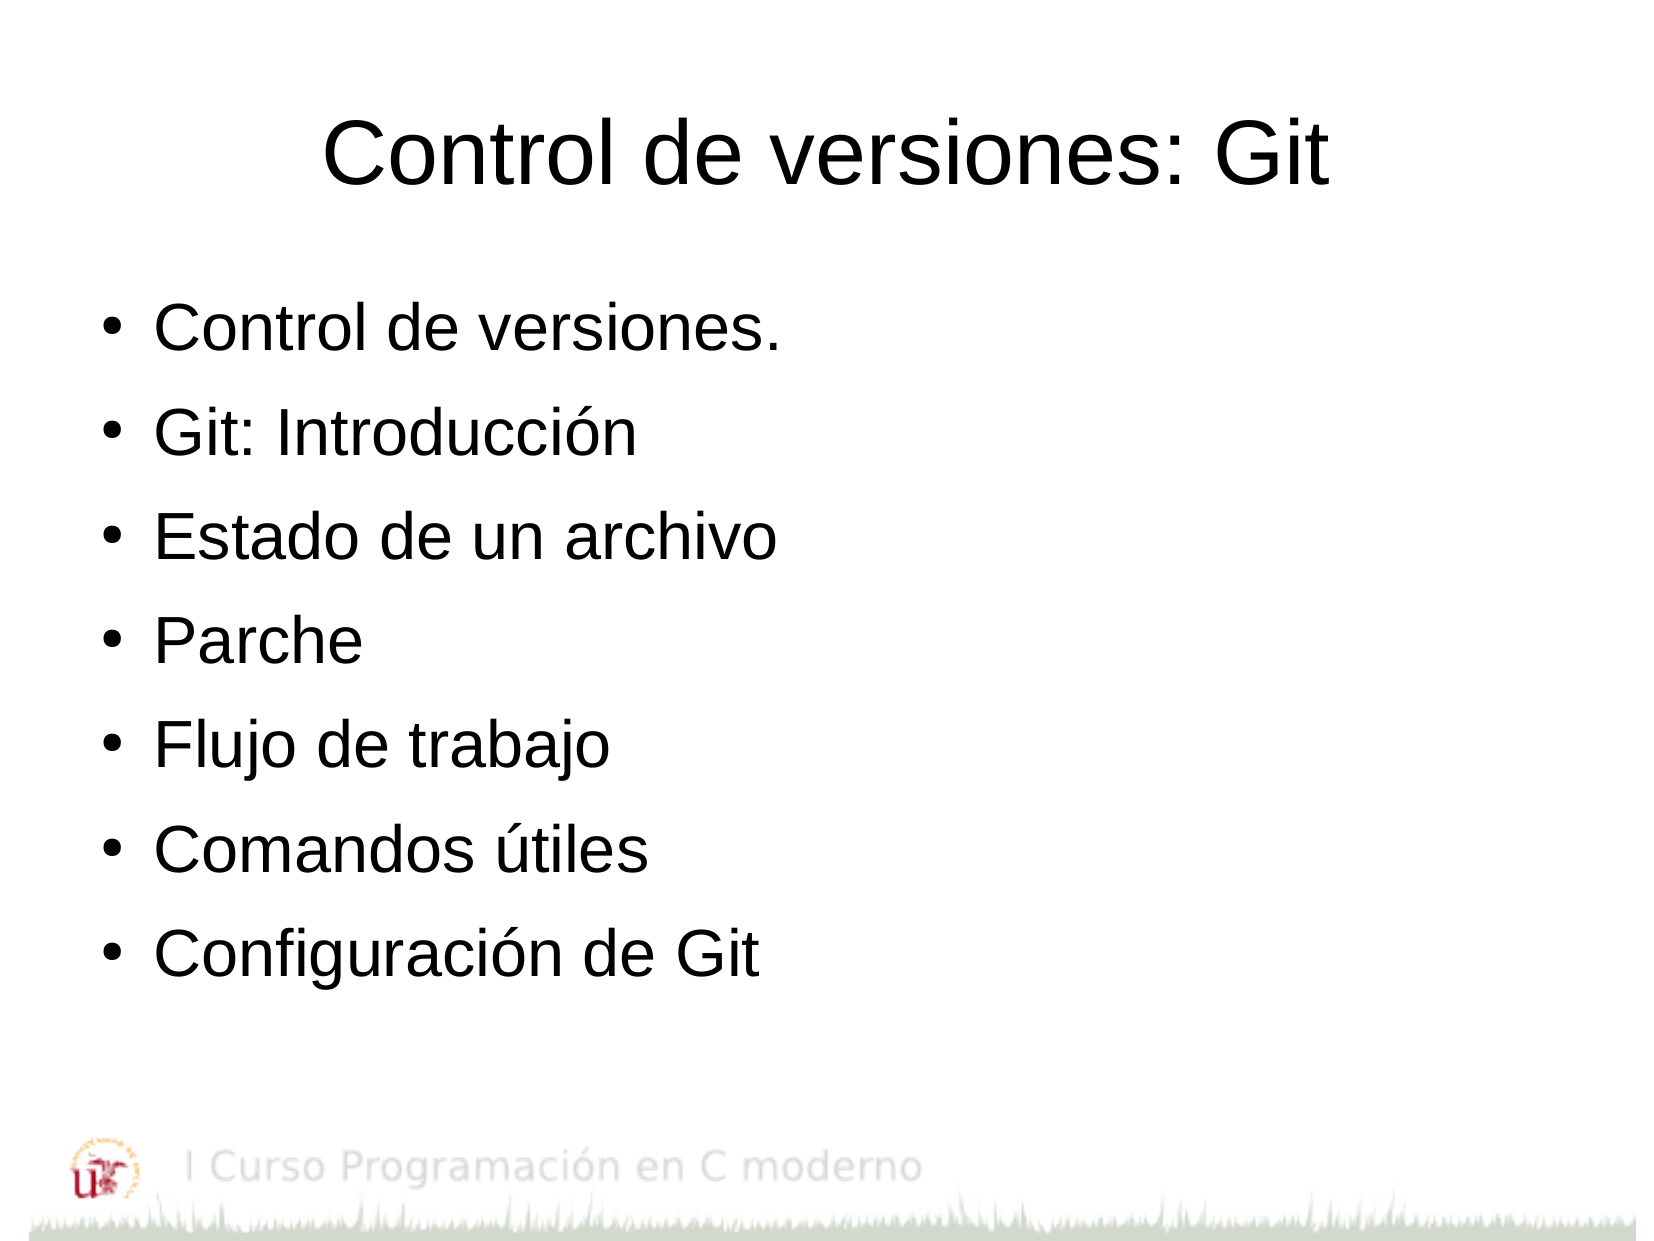

# Control de versiones: Git
Control de versiones.
Git: Introducción
Estado de un archivo
Parche
Flujo de trabajo
Comandos útiles
Configuración de Git